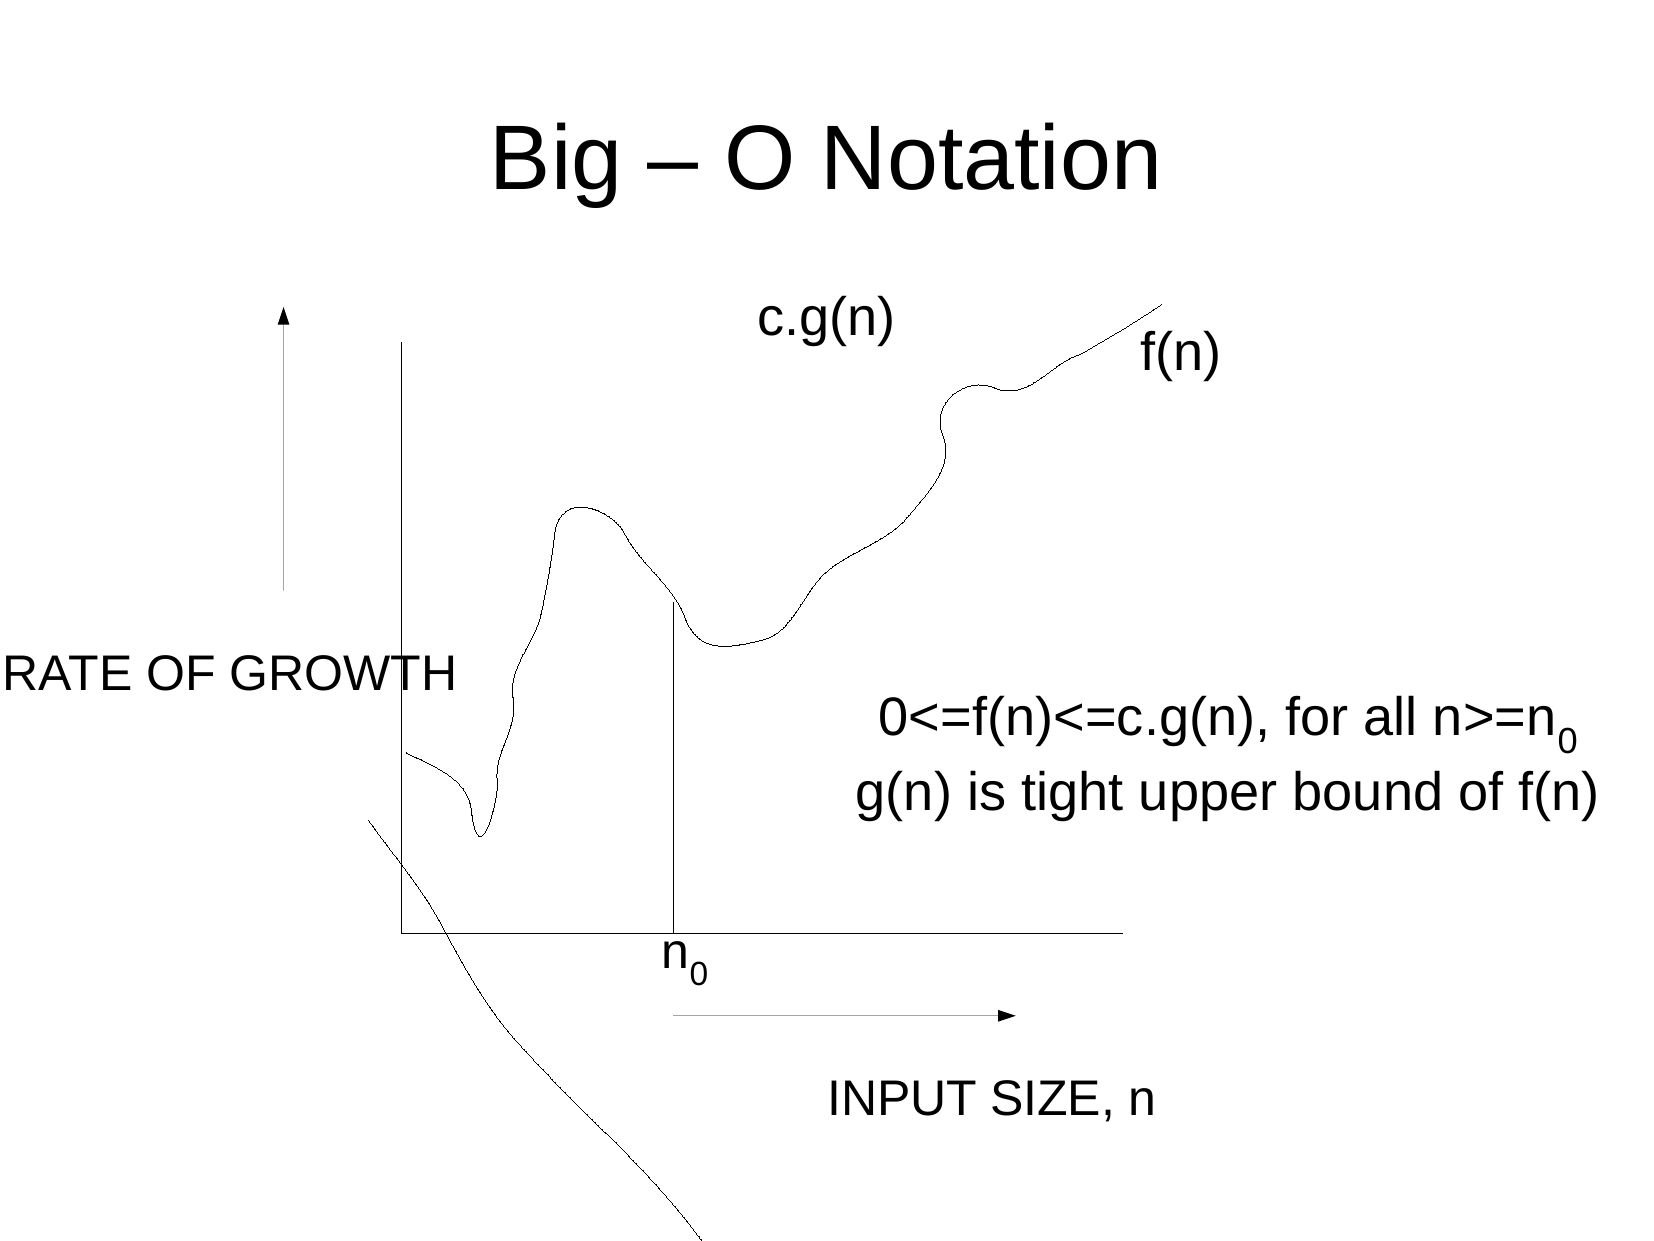

# Big – O Notation
c.g(n)
f(n)
RATE OF GROWTH
0<=f(n)<=c.g(n), for all n>=n0
g(n) is tight upper bound of f(n)
n0
INPUT SIZE, n